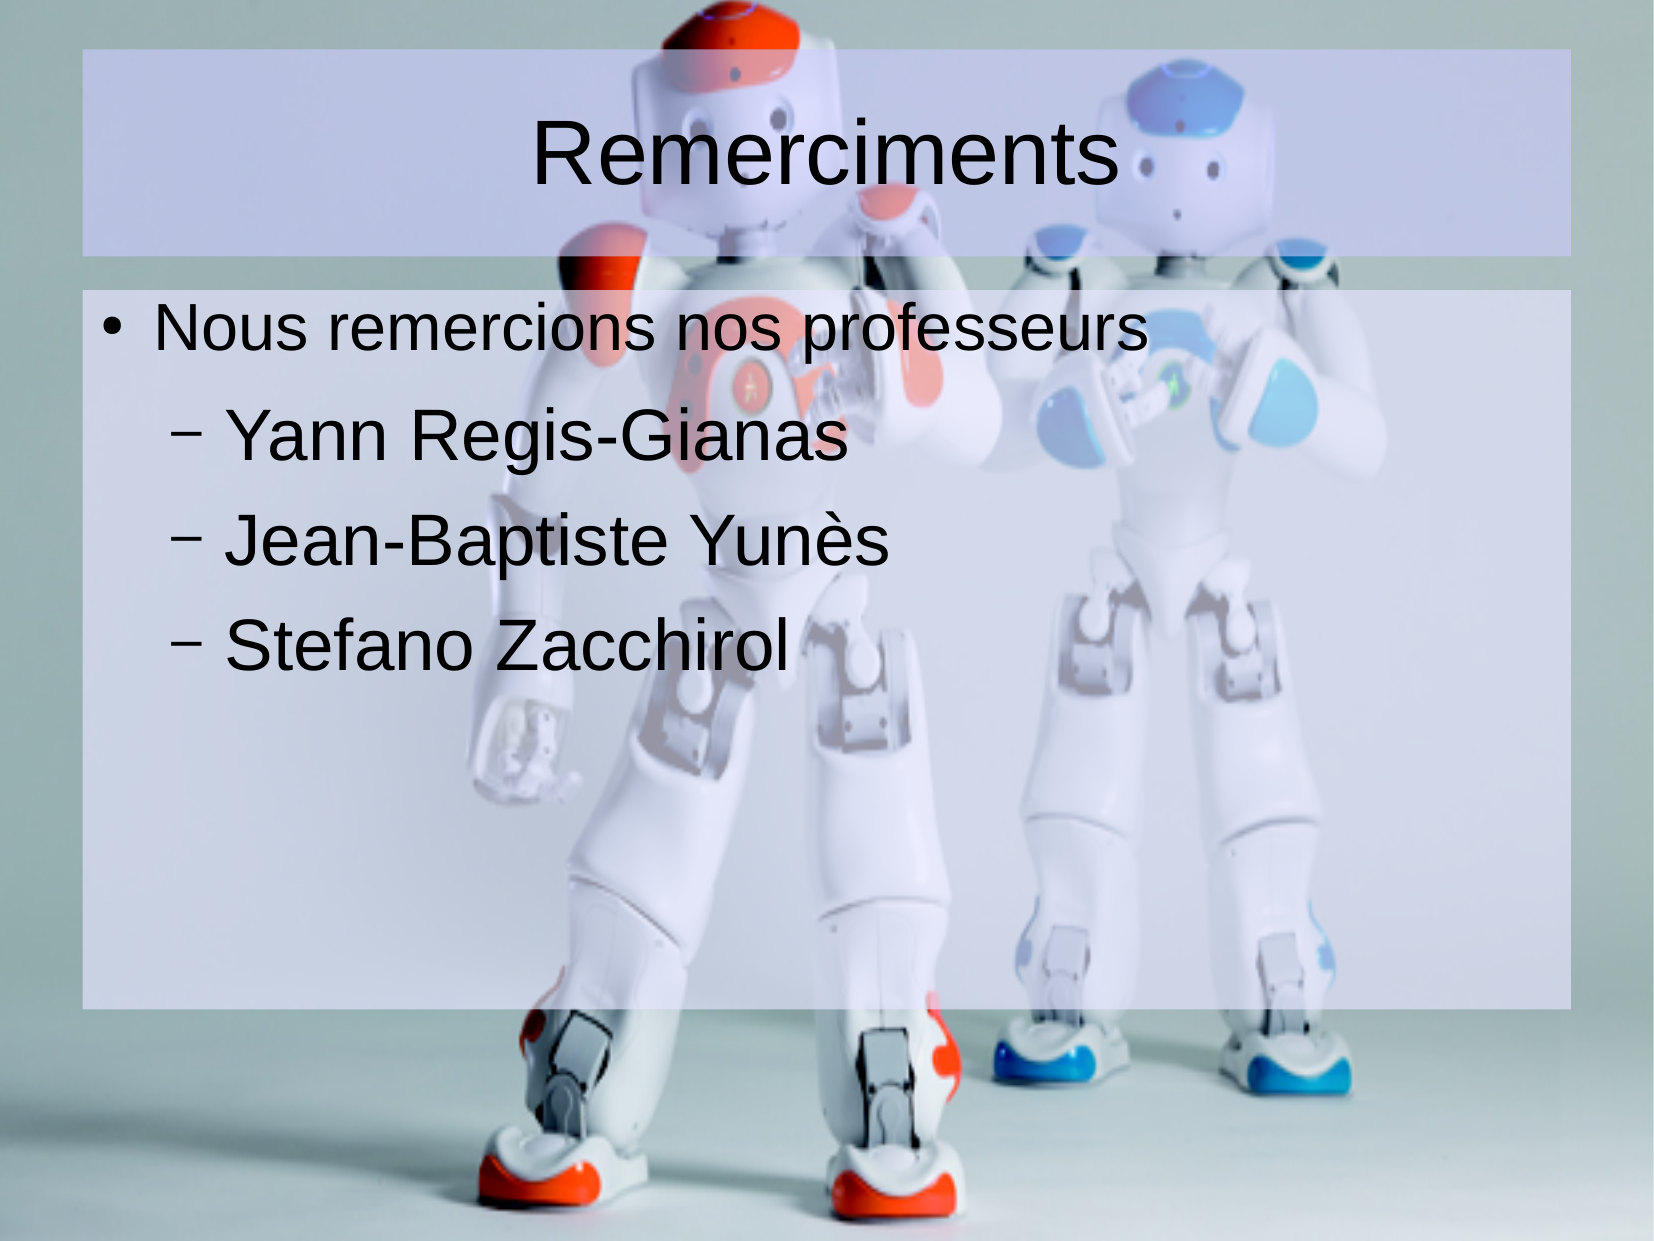

# Remerciments
Nous remercions nos professeurs
Yann Regis-Gianas
Jean-Baptiste Yunès
Stefano Zacchirol